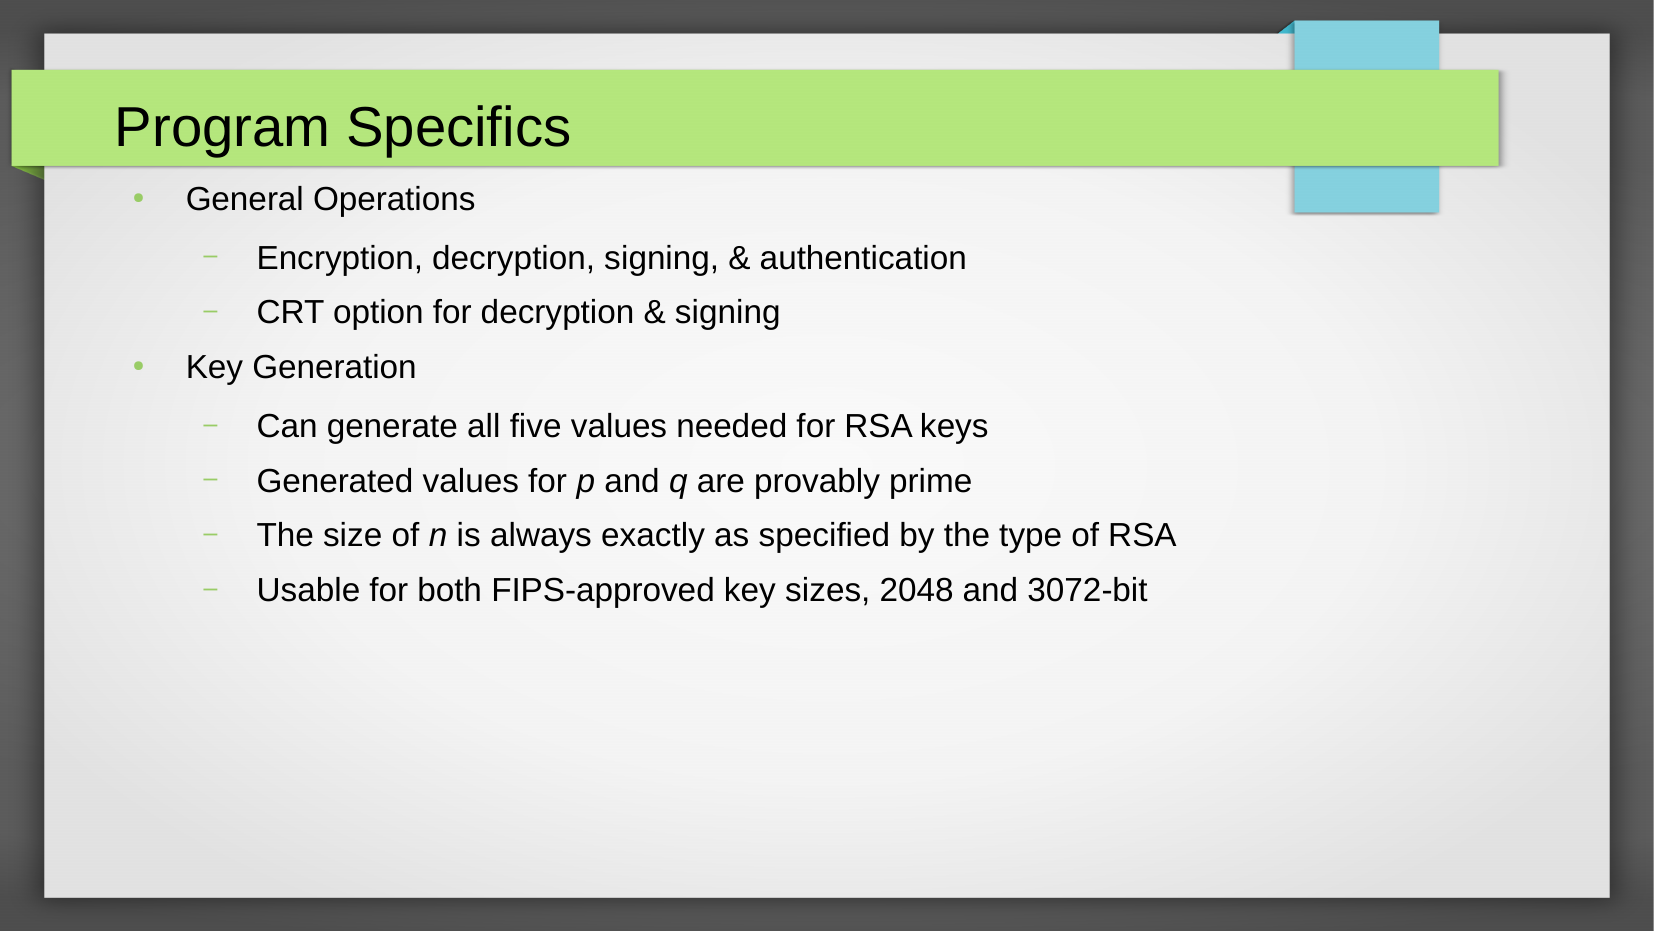

# Program Specifics
General Operations
Encryption, decryption, signing, & authentication
CRT option for decryption & signing
Key Generation
Can generate all five values needed for RSA keys
Generated values for p and q are provably prime
The size of n is always exactly as specified by the type of RSA
Usable for both FIPS-approved key sizes, 2048 and 3072-bit